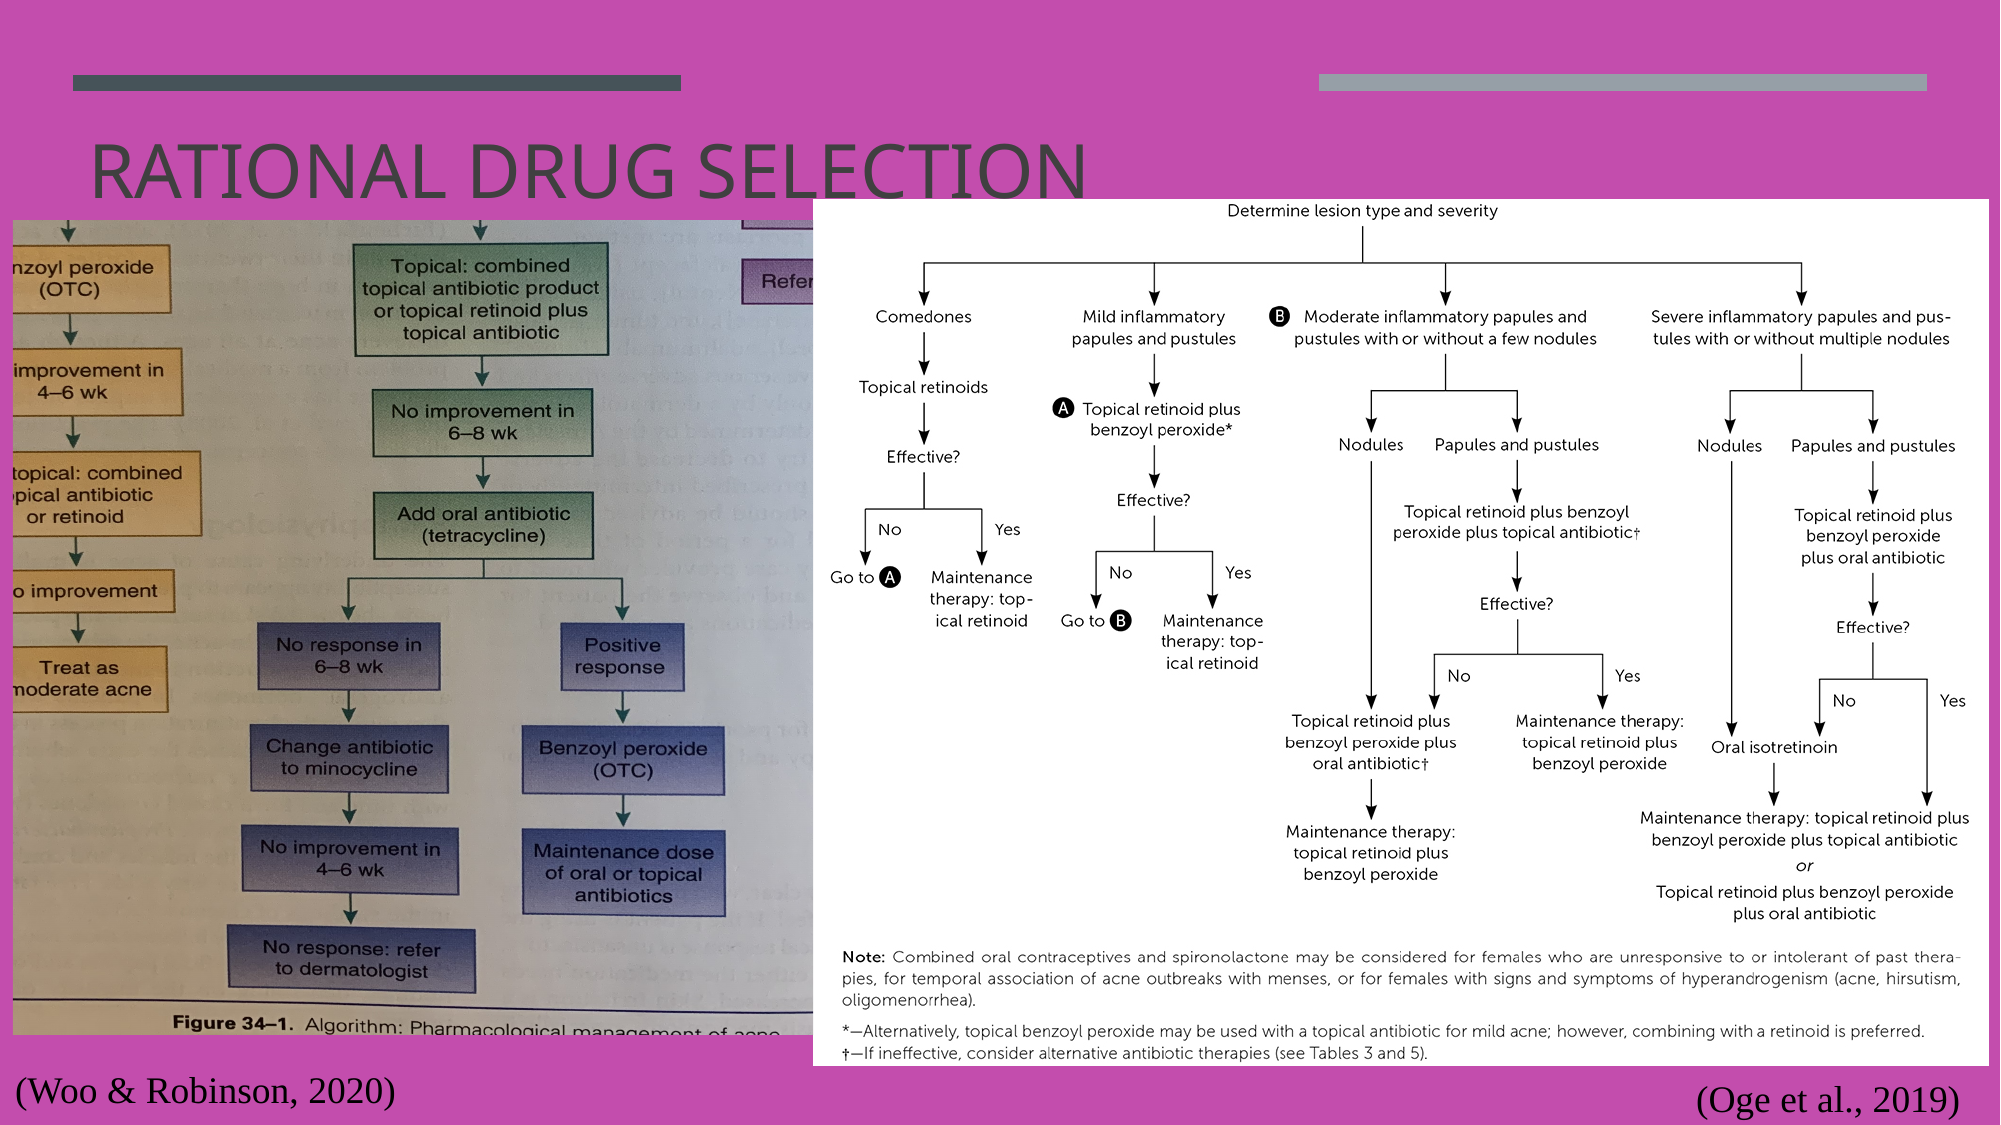

# Rational Drug Selection
(Woo & Robinson, 2020)
(Oge et al., 2019)